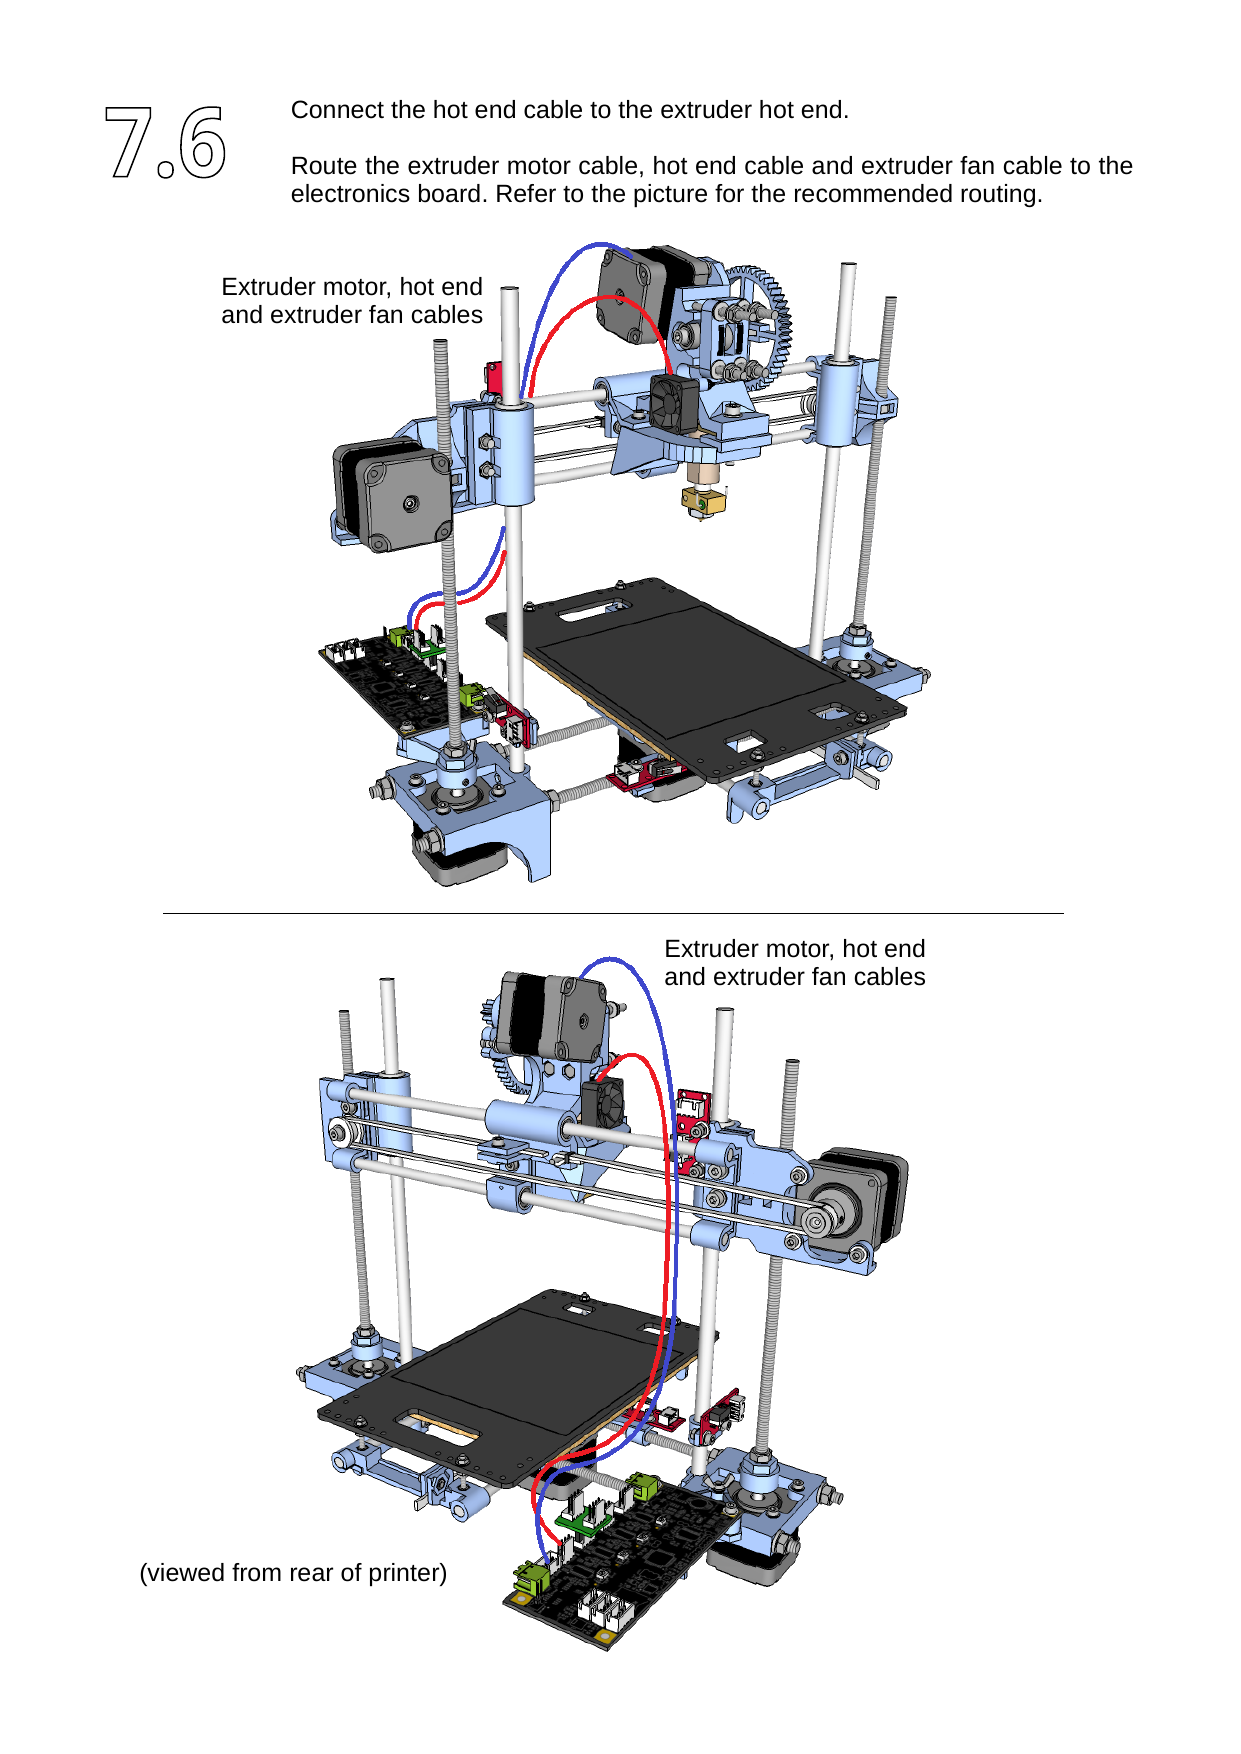

Connect the hot end cable to the extruder hot end.
Route the extruder motor cable, hot end cable and extruder fan cable to the electronics board. Refer to the picture for the recommended routing.
7.6
Extruder motor, hot end
and extruder fan cables
Extruder motor, hot end
and extruder fan cables
(viewed from rear of printer)